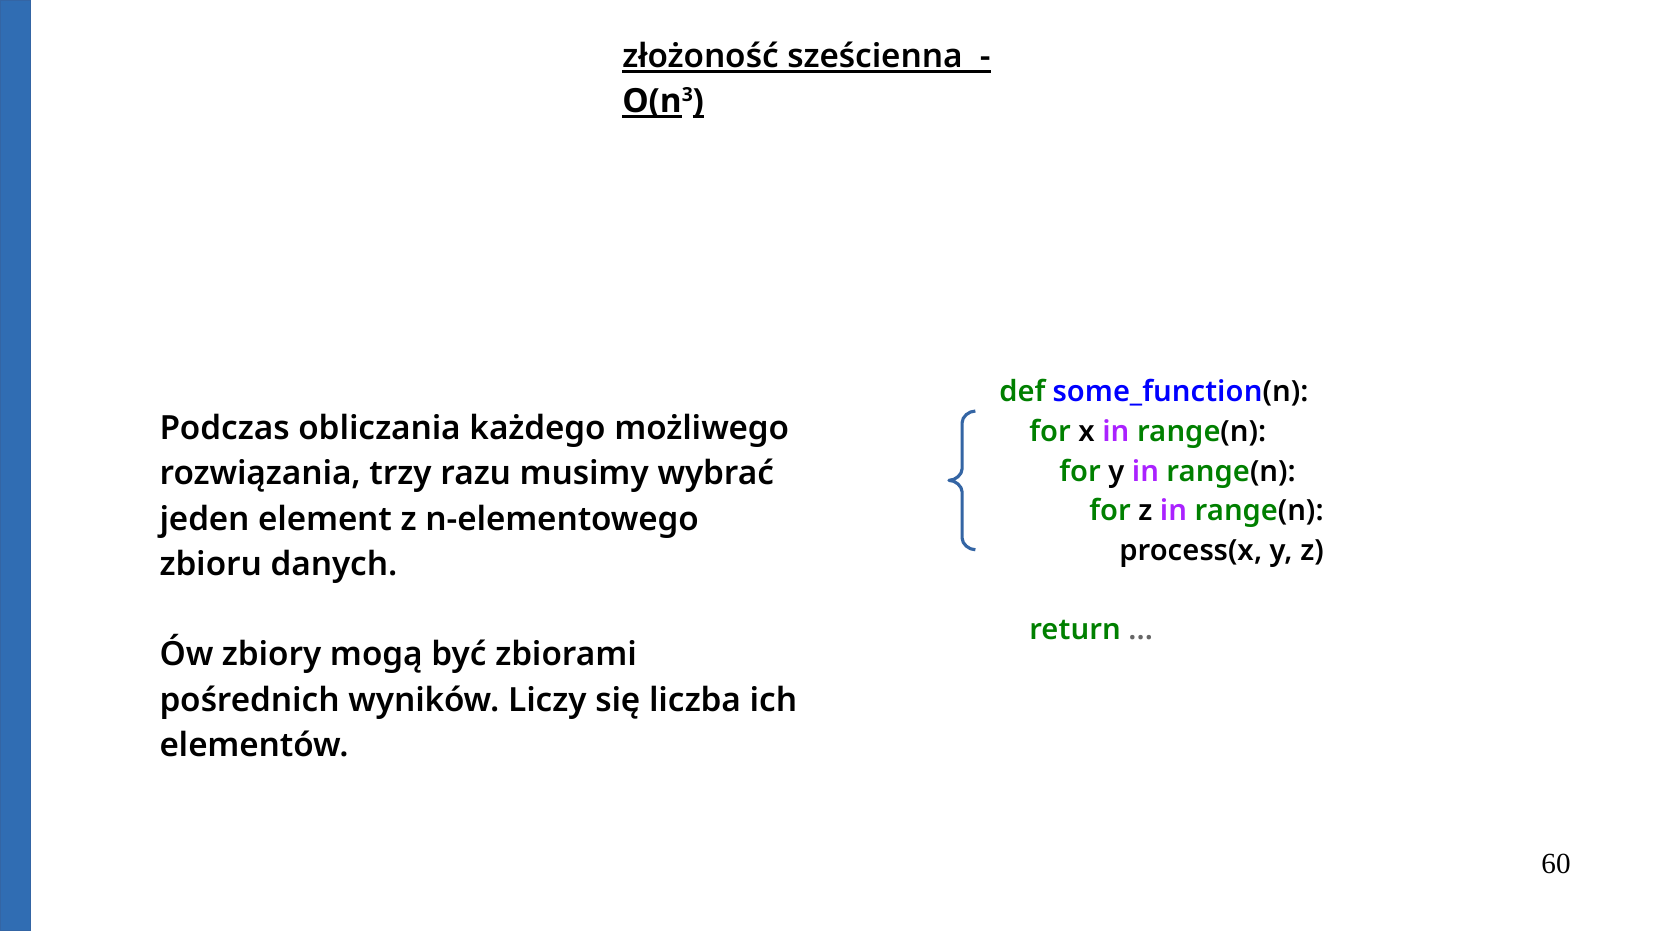

złożoność sześcienna - O(n3)
def some_function(n):
 for x in range(n):
 for y in range(n):
 for z in range(n):
 process(x, y, z)
 return ...
Podczas obliczania każdego możliwego rozwiązania, trzy razu musimy wybrać jeden element z n-elementowego zbioru danych.
Ów zbiory mogą być zbiorami pośrednich wyników. Liczy się liczba ich elementów.
60